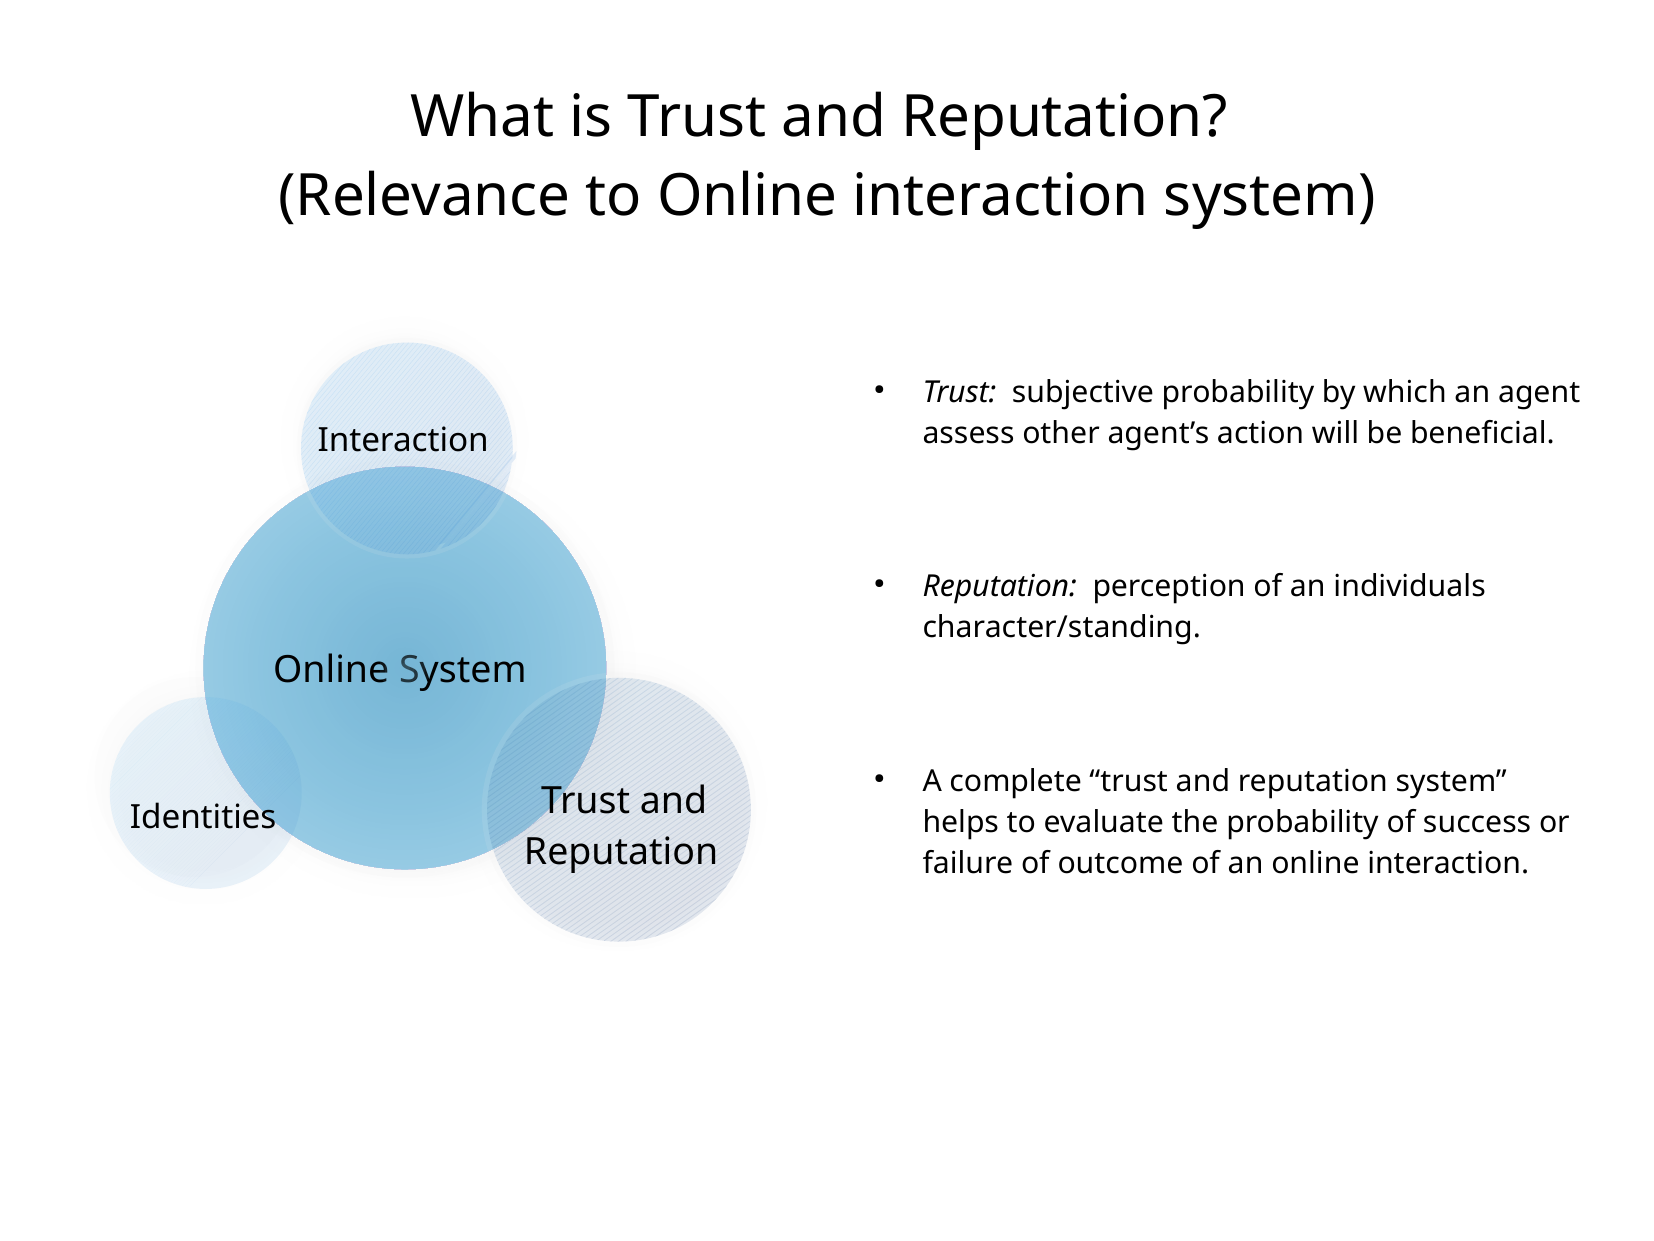

# What is Trust and Reputation? (Relevance to Online interaction system)
Trust: subjective probability by which an agent assess other agent’s action will be beneficial.
Reputation: perception of an individuals character/standing.
A complete “trust and reputation system” helps to evaluate the probability of success or failure of outcome of an online interaction.
Interaction
Online System
 Trust and
Reputation
Identities